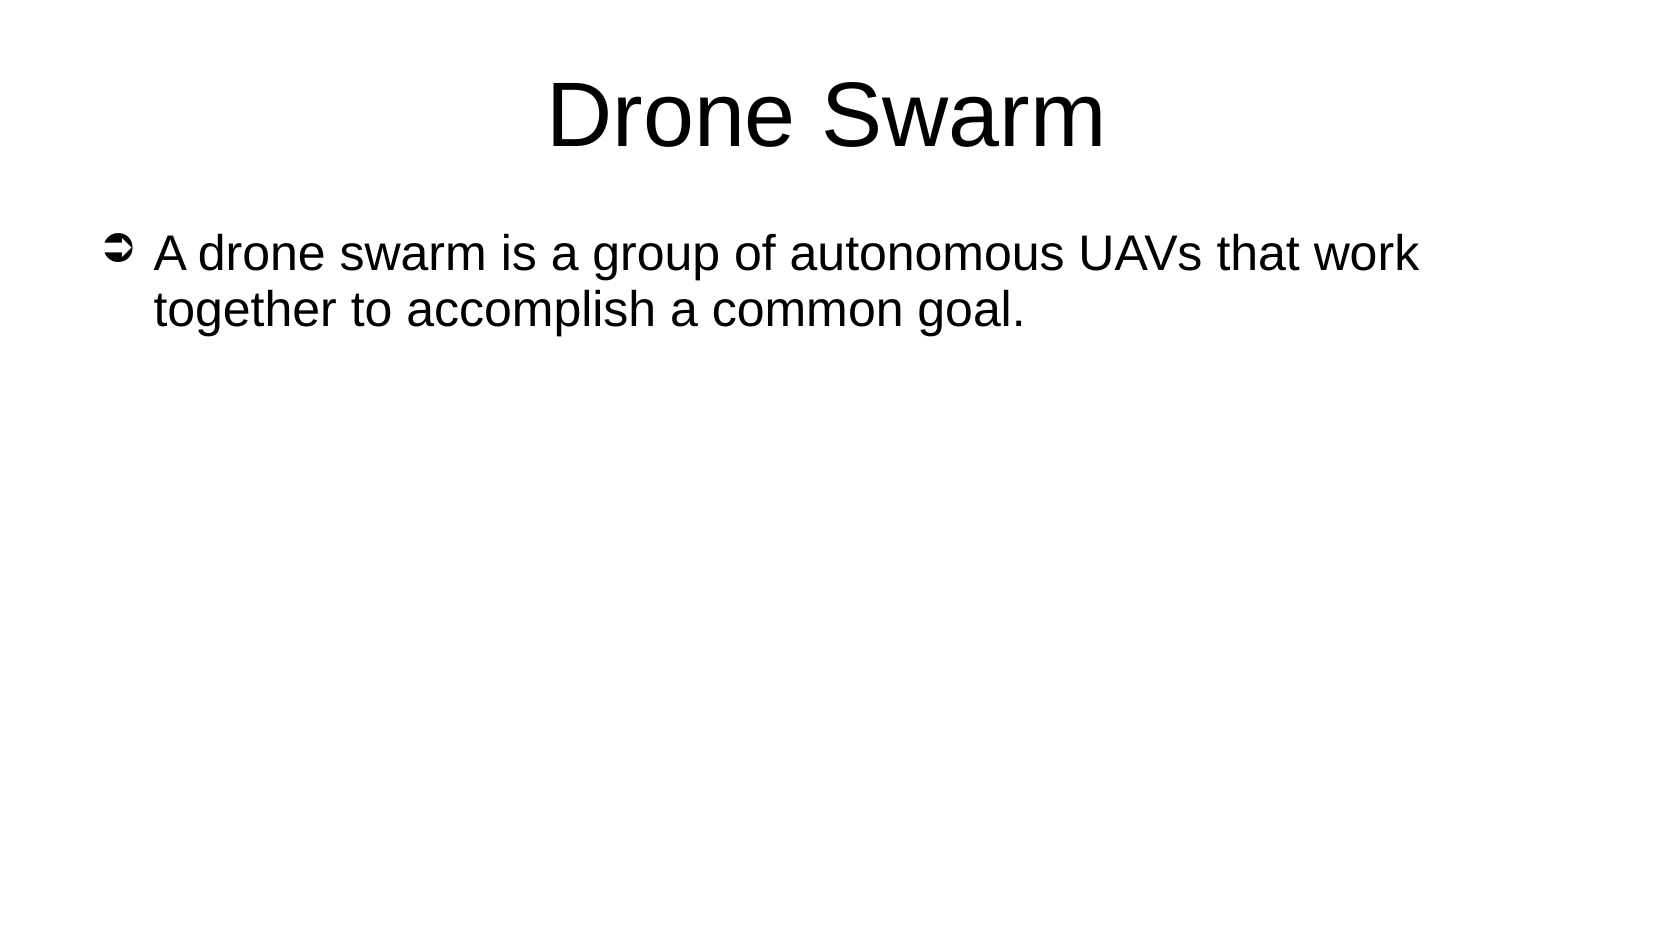

# Drone Swarm
A drone swarm is a group of autonomous UAVs that work together to accomplish a common goal.